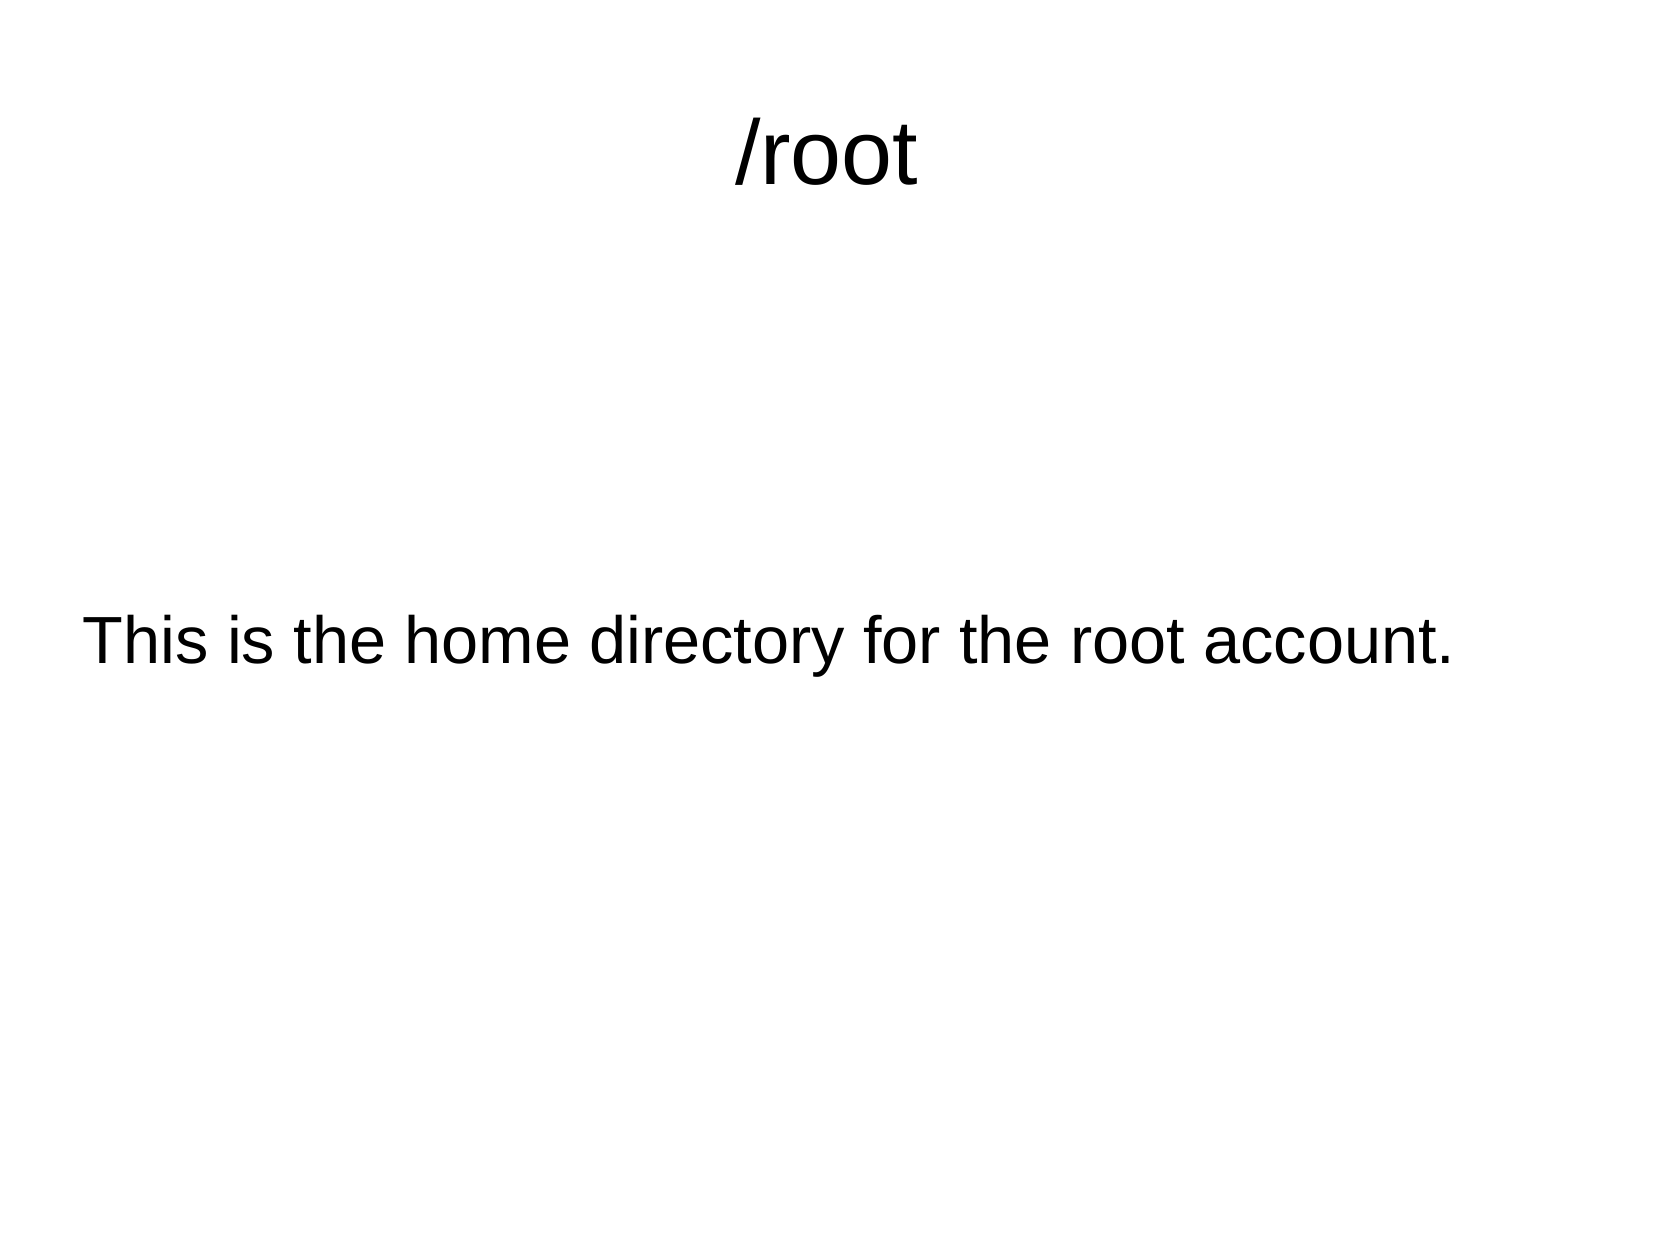

# /root
This is the home directory for the root account.